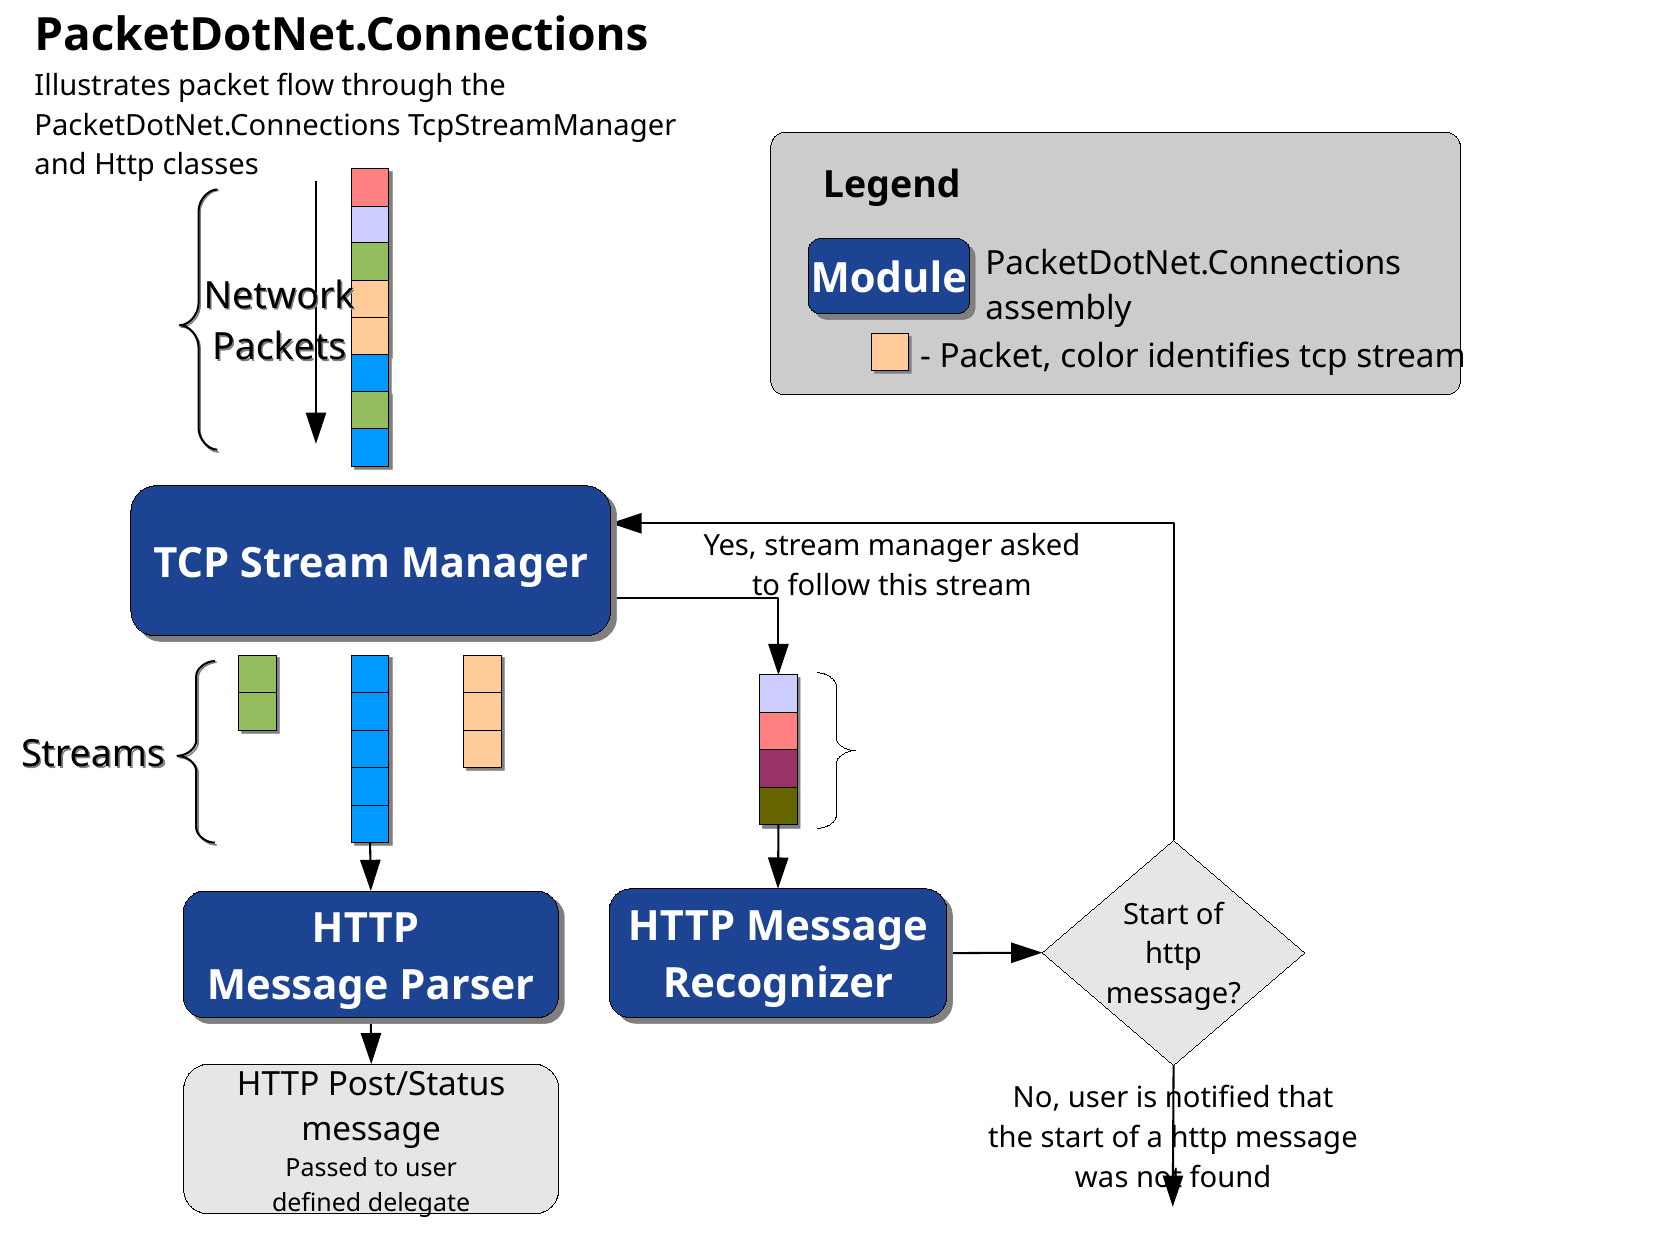

PacketDotNet.Connections
Illustrates packet flow through the PacketDotNet.Connections TcpStreamManager and Http classes
Legend
Network
Packets
Module
PacketDotNet.Connections assembly
- Packet, color identifies tcp stream
TCP Stream Manager
Streams
Packets not part
of an actively
monitored stream
Start of
http
message?
HTTP Message
Recognizer
HTTP
Message Parser
HTTP Post/Status
message
Passed to user
defined delegate